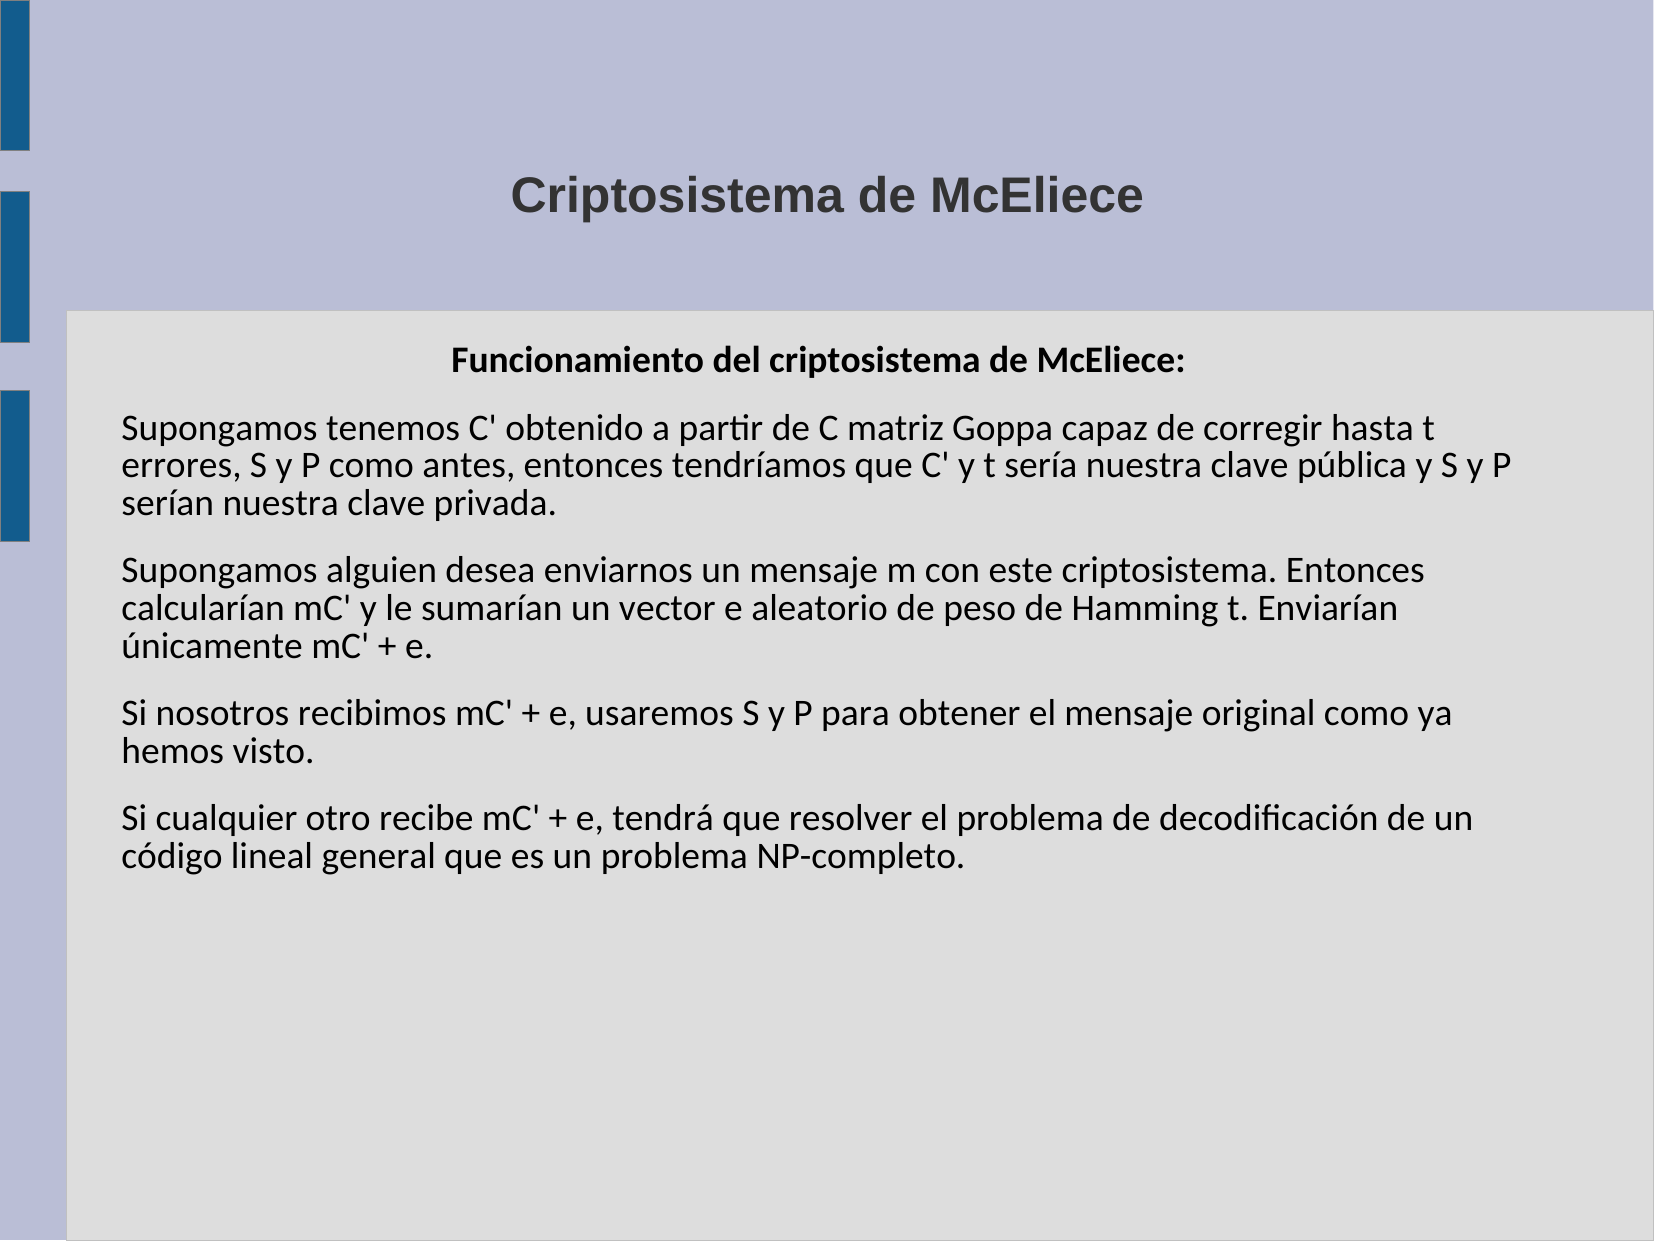

# Criptosistema de McEliece
Funcionamiento del criptosistema de McEliece:
Supongamos tenemos C' obtenido a partir de C matriz Goppa capaz de corregir hasta t errores, S y P como antes, entonces tendríamos que C' y t sería nuestra clave pública y S y P serían nuestra clave privada.
Supongamos alguien desea enviarnos un mensaje m con este criptosistema. Entonces calcularían mC' y le sumarían un vector e aleatorio de peso de Hamming t. Enviarían únicamente mC' + e.
Si nosotros recibimos mC' + e, usaremos S y P para obtener el mensaje original como ya hemos visto.
Si cualquier otro recibe mC' + e, tendrá que resolver el problema de decodificación de un código lineal general que es un problema NP-completo.